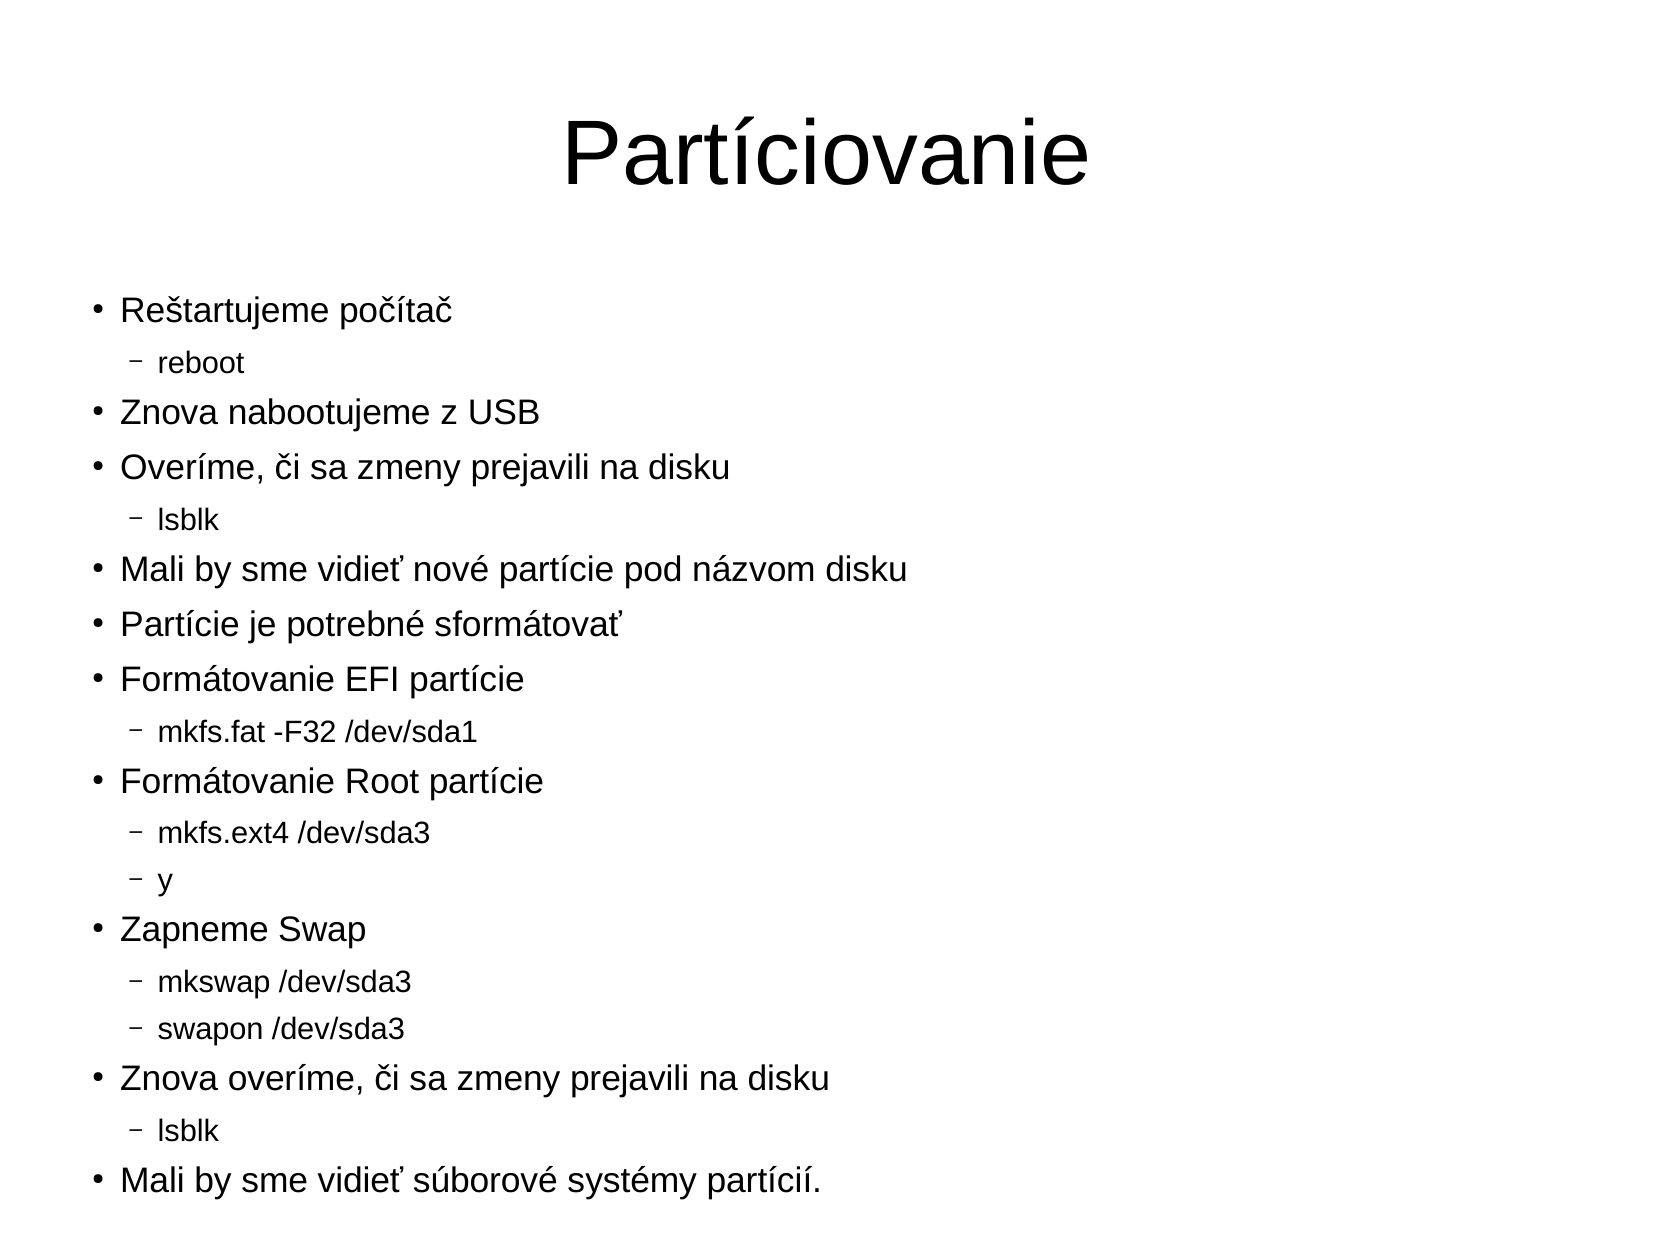

# Partíciovanie
Reštartujeme počítač
reboot
Znova nabootujeme z USB
Overíme, či sa zmeny prejavili na disku
lsblk
Mali by sme vidieť nové partície pod názvom disku
Partície je potrebné sformátovať
Formátovanie EFI partície
mkfs.fat -F32 /dev/sda1
Formátovanie Root partície
mkfs.ext4 /dev/sda3
y
Zapneme Swap
mkswap /dev/sda3
swapon /dev/sda3
Znova overíme, či sa zmeny prejavili na disku
lsblk
Mali by sme vidieť súborové systémy partícií.